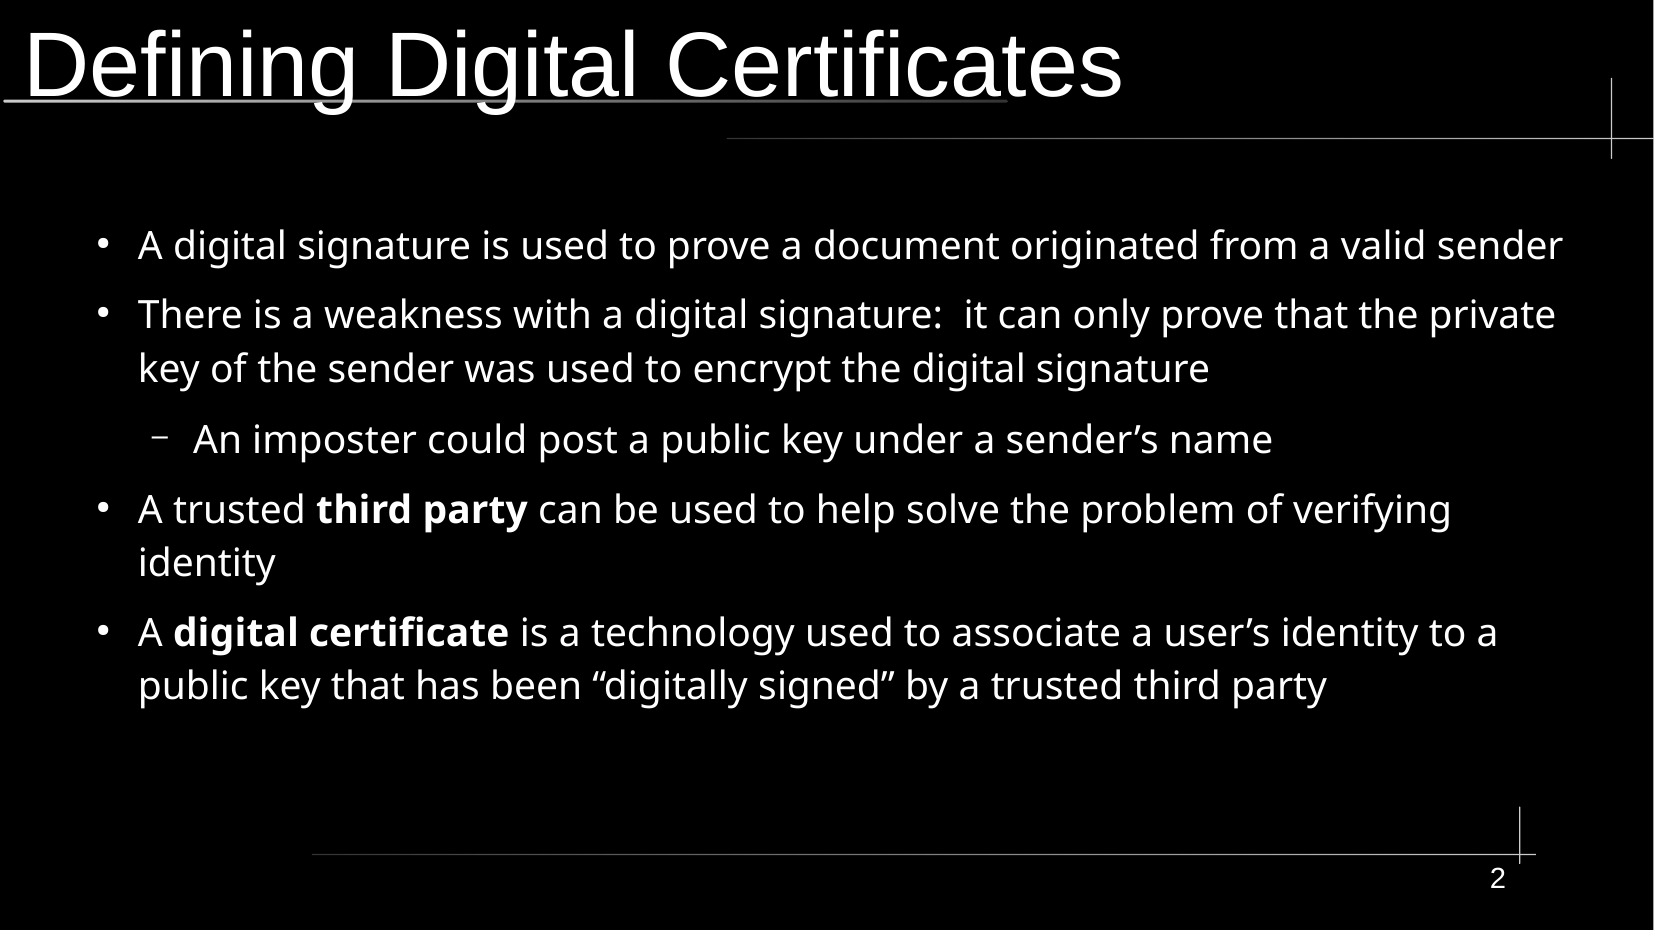

# Defining Digital Certificates
A digital signature is used to prove a document originated from a valid sender
There is a weakness with a digital signature: it can only prove that the private key of the sender was used to encrypt the digital signature
An imposter could post a public key under a sender’s name
A trusted third party can be used to help solve the problem of verifying identity
A digital certificate is a technology used to associate a user’s identity to a public key that has been “digitally signed” by a trusted third party
2